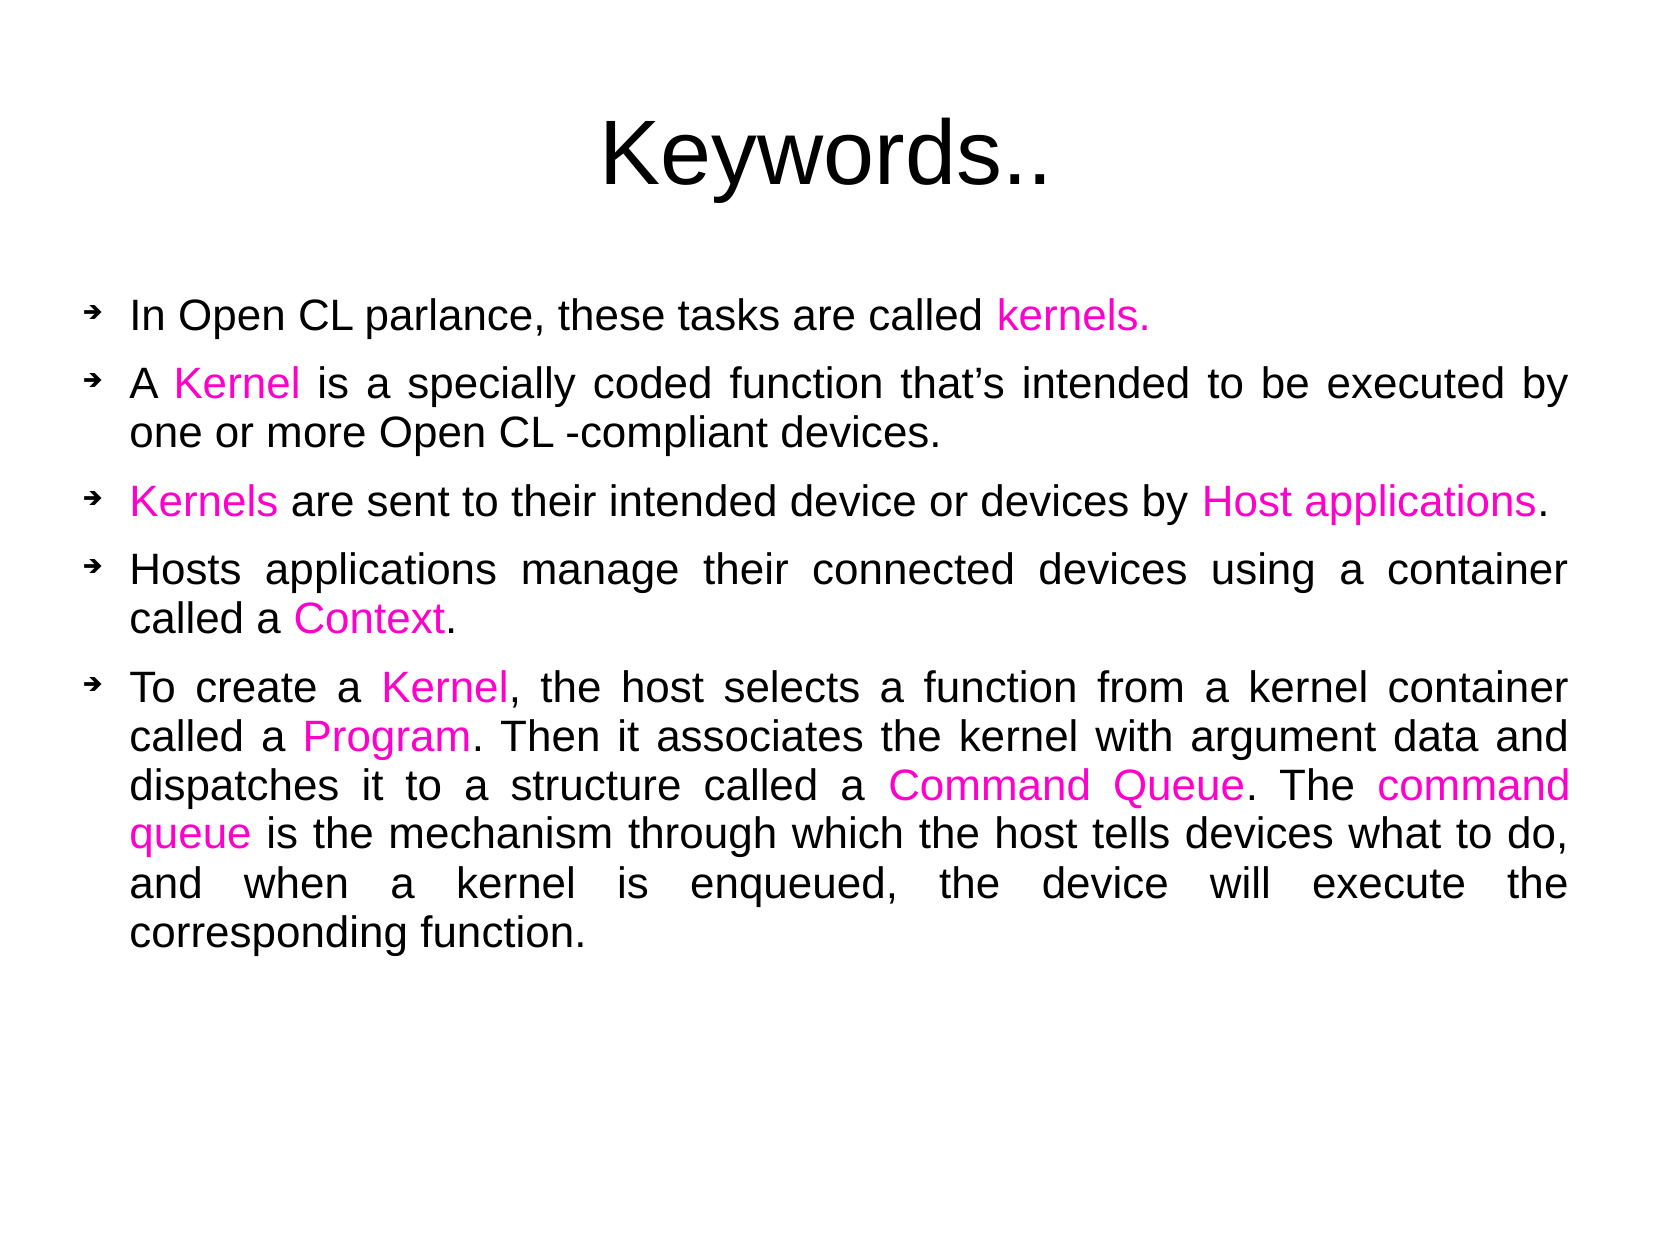

# Keywords..
In Open CL parlance, these tasks are called kernels.
A Kernel is a specially coded function that’s intended to be executed by one or more Open CL -compliant devices.
Kernels are sent to their intended device or devices by Host applications.
Hosts applications manage their connected devices using a container called a Context.
To create a Kernel, the host selects a function from a kernel container called a Program. Then it associates the kernel with argument data and dispatches it to a structure called a Command Queue. The command queue is the mechanism through which the host tells devices what to do, and when a kernel is enqueued, the device will execute the corresponding function.